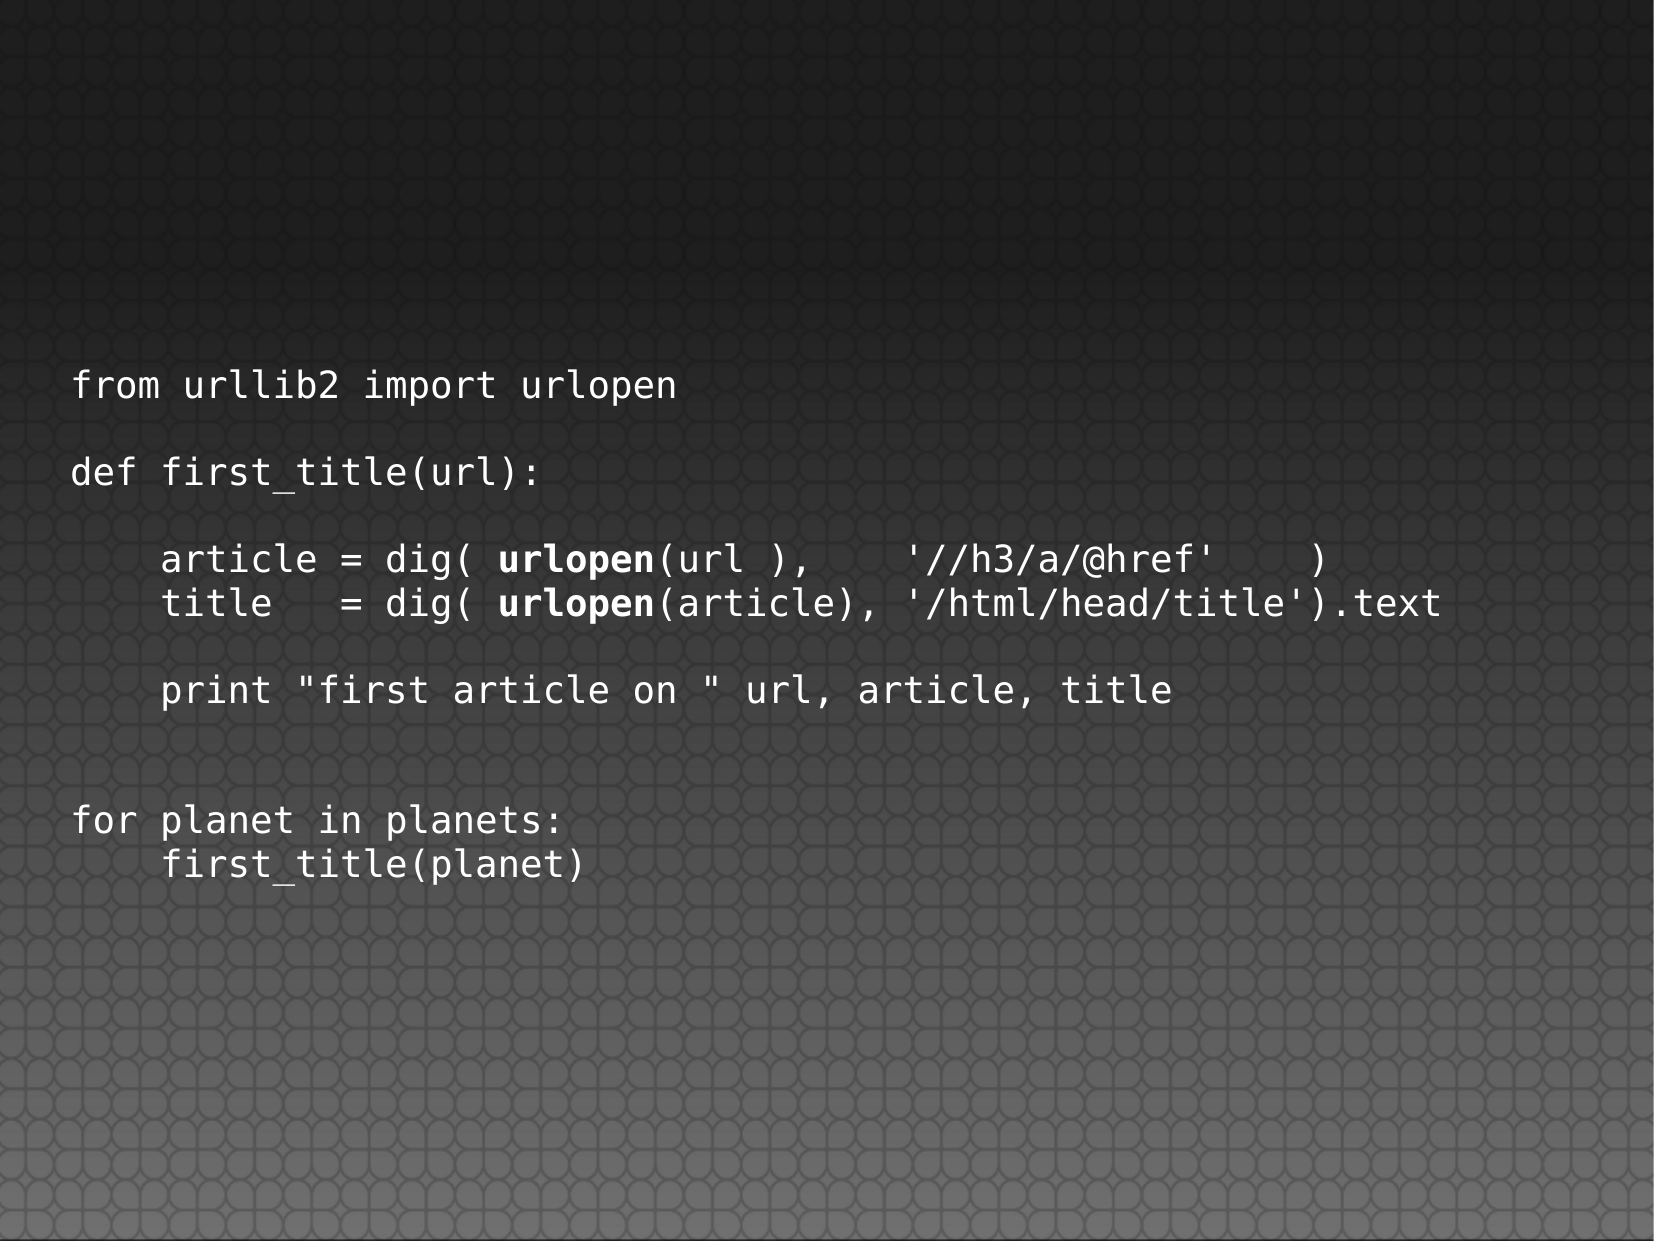

# from urllib2 import urlopen def first_title(url): article = dig( urlopen(url ), '//h3/a/@href' ) title = dig( urlopen(article), '/html/head/title').text print "first article on " url, article, title for planet in planets: first_title(planet)